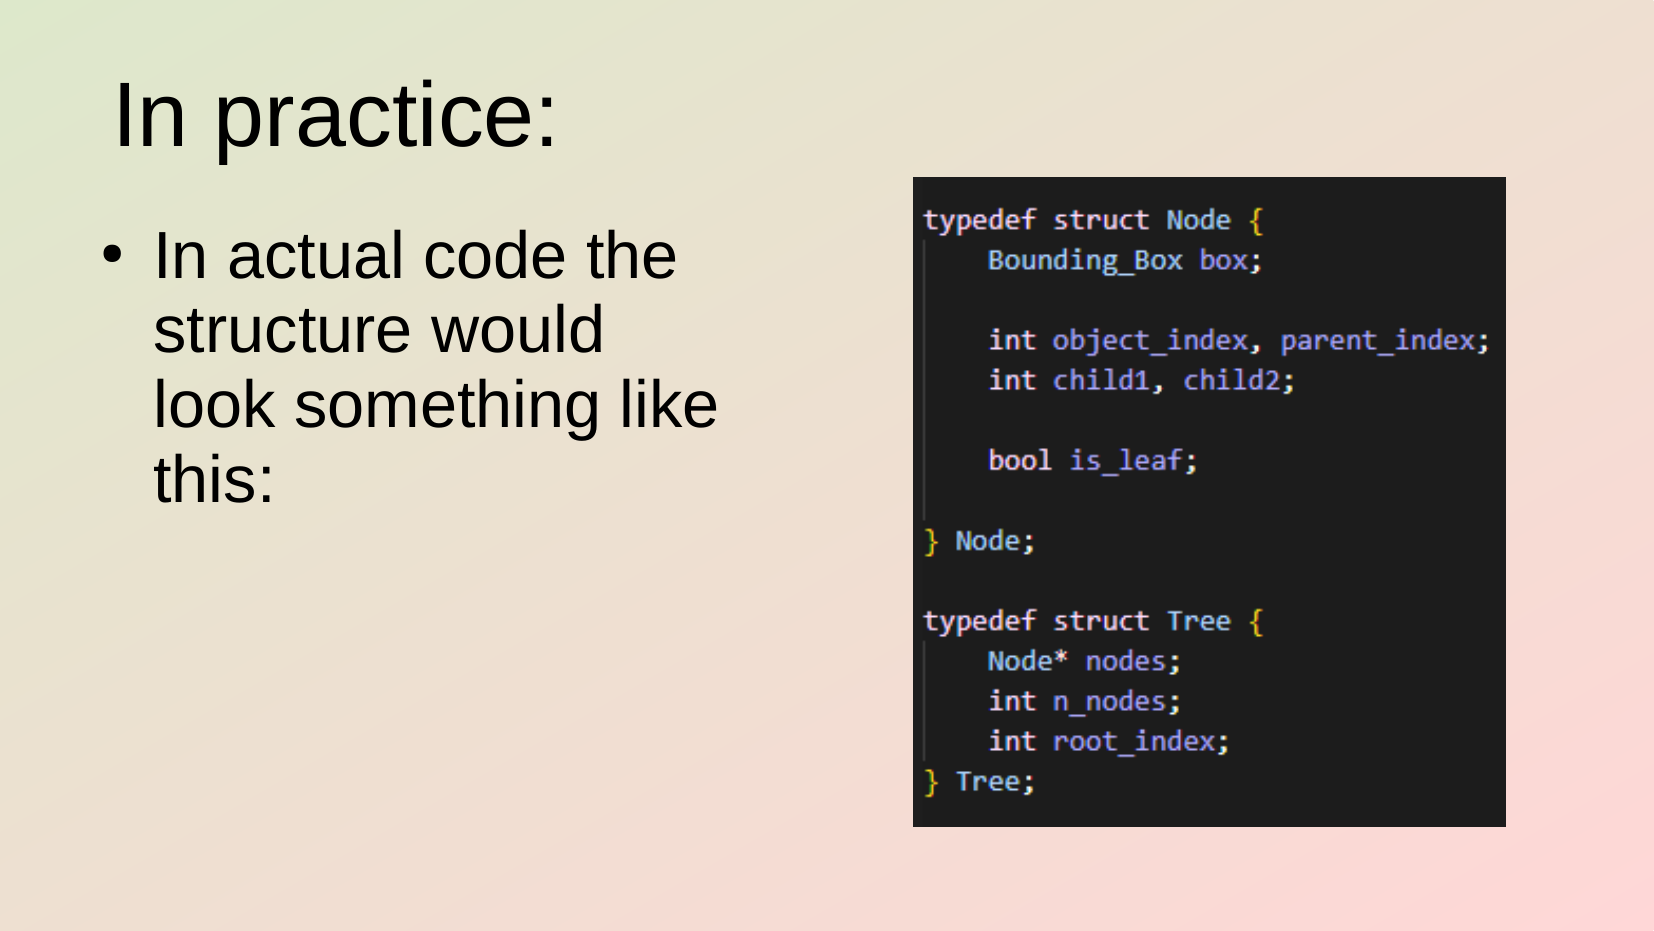

# In practice:
In actual code the structure would look something like this: